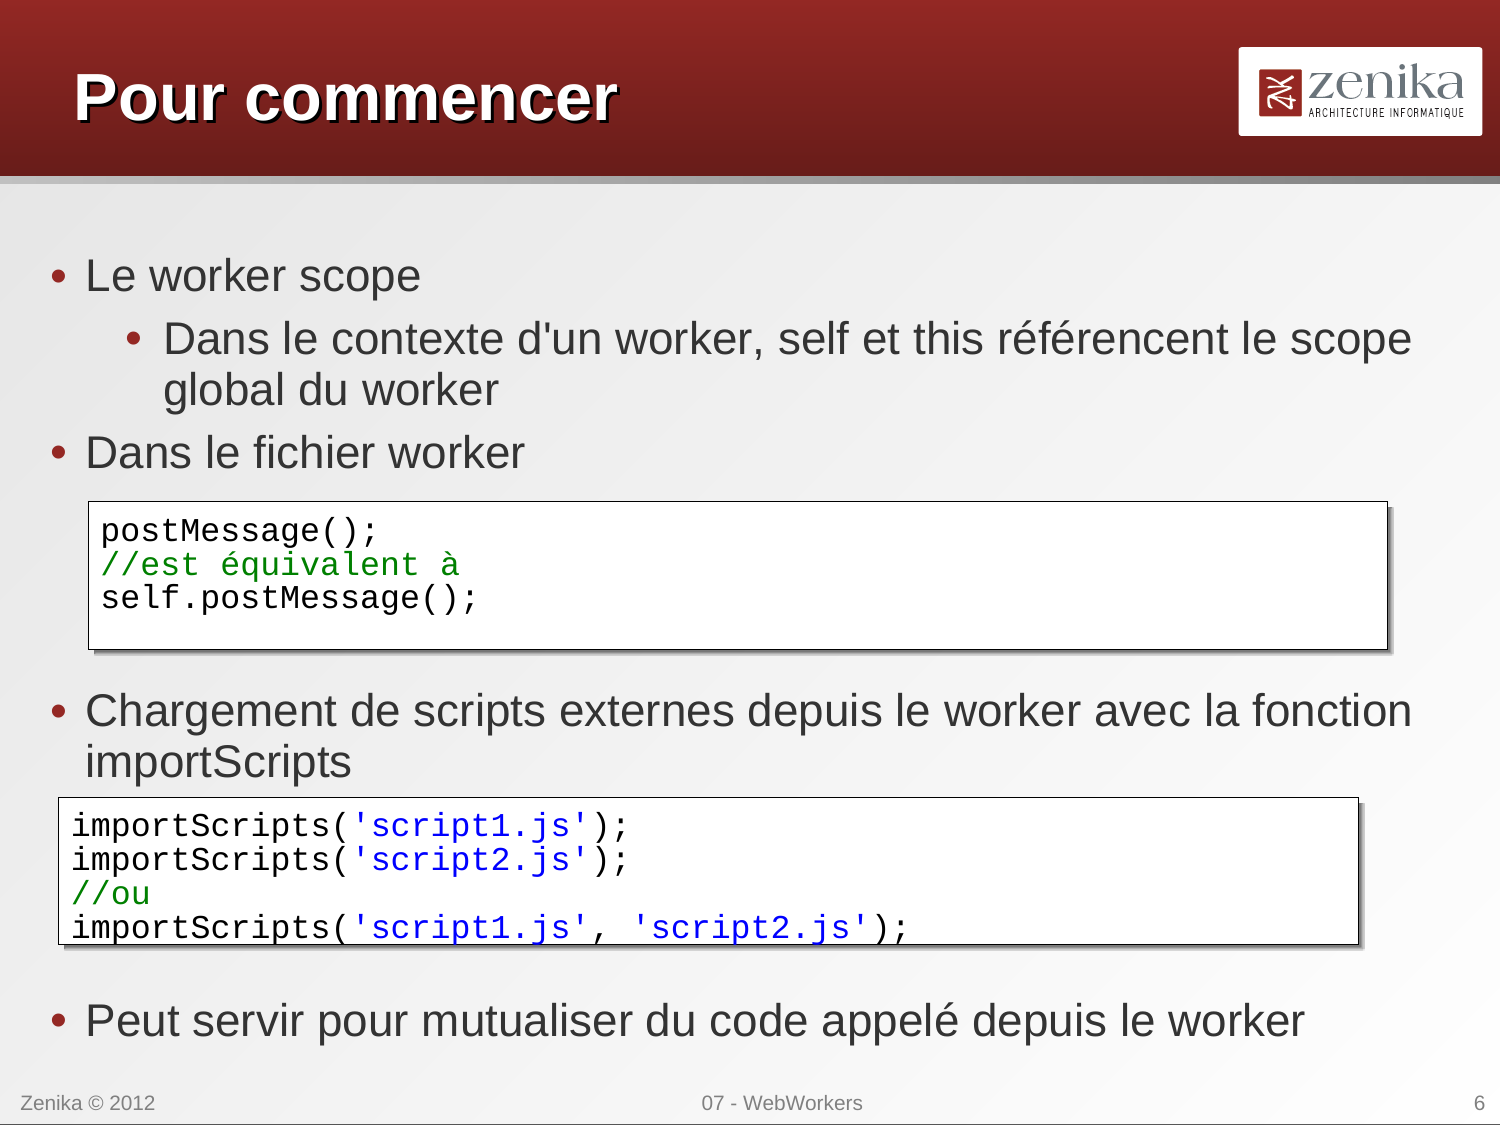

# Pour commencer
Le worker scope
Dans le contexte d'un worker, self et this référencent le scope global du worker
Dans le fichier worker
Chargement de scripts externes depuis le worker avec la fonction importScripts
Peut servir pour mutualiser du code appelé depuis le worker
postMessage();
//est équivalent à
self.postMessage();
importScripts('script1.js');
importScripts('script2.js');
//ou
importScripts('script1.js', 'script2.js');